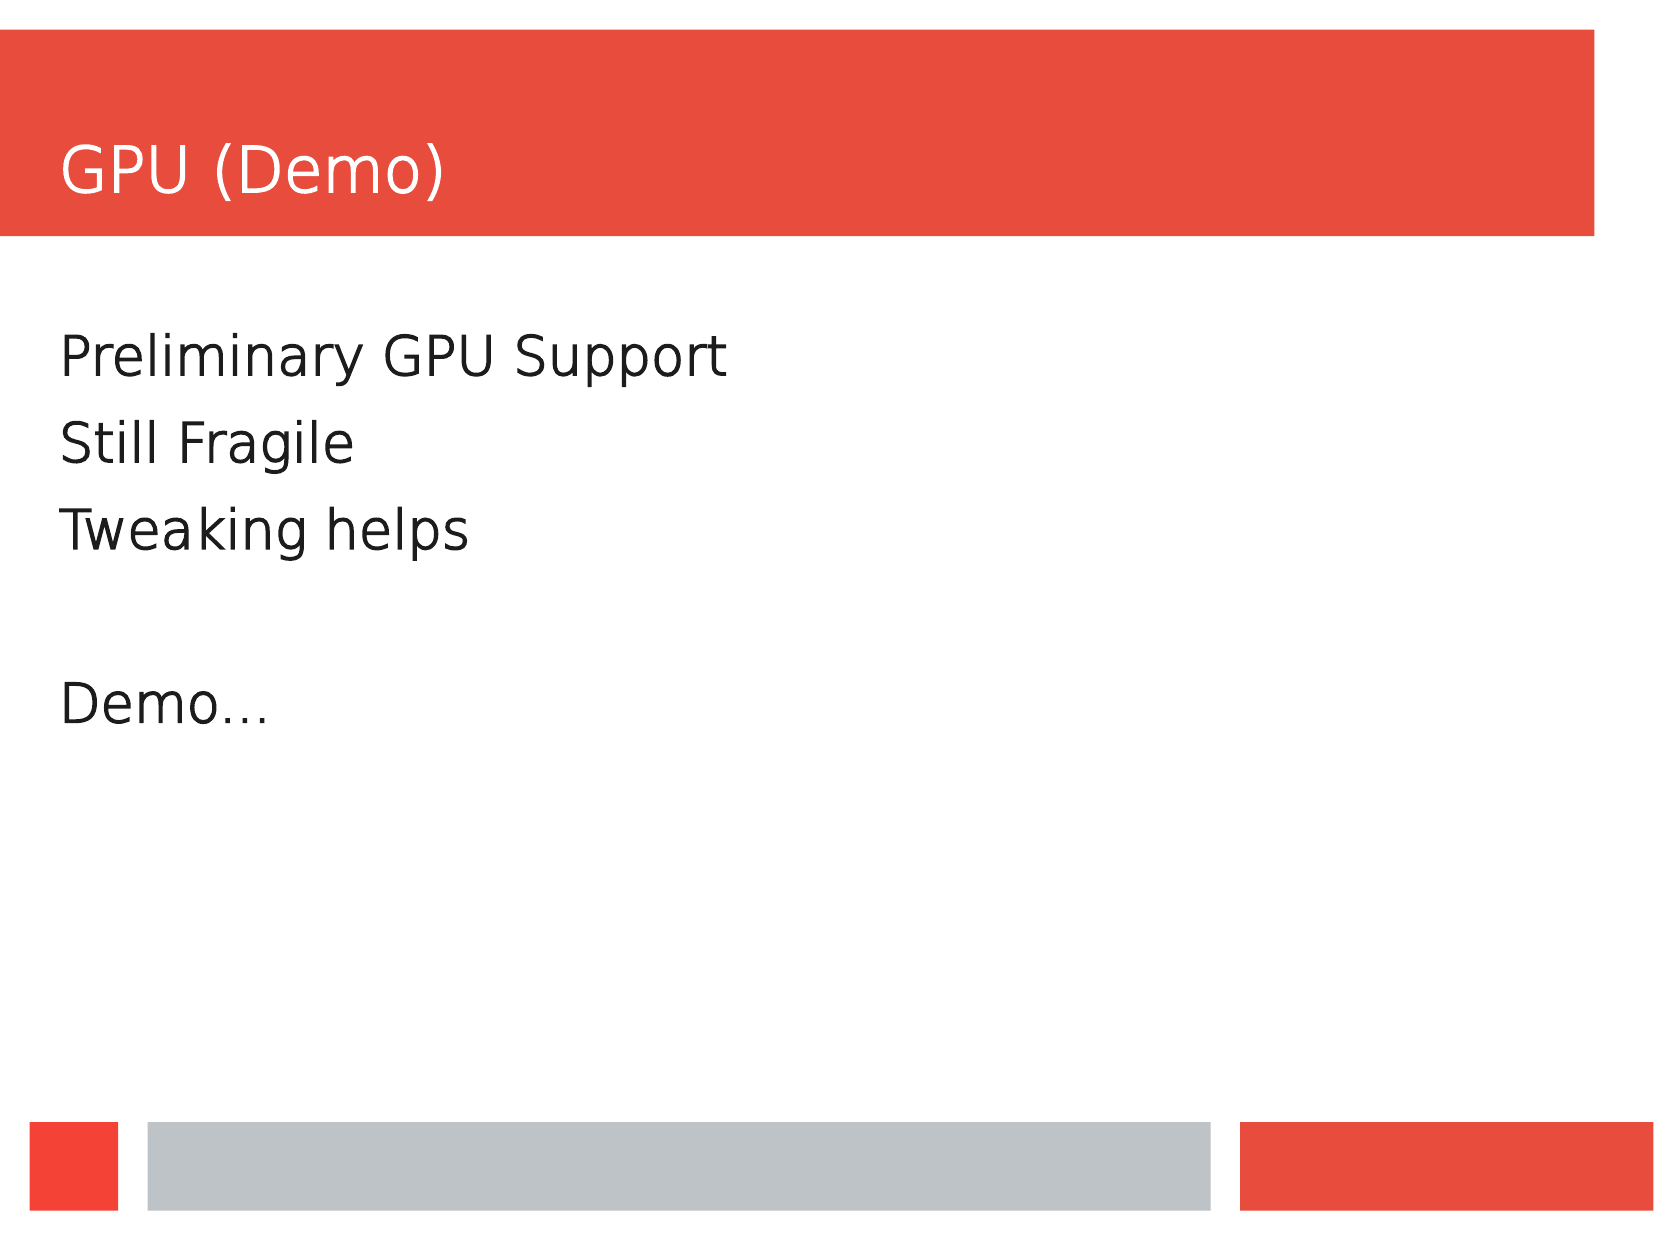

# GPU (Demo)
Preliminary GPU Support
Still Fragile
Tweaking helps
Demo...